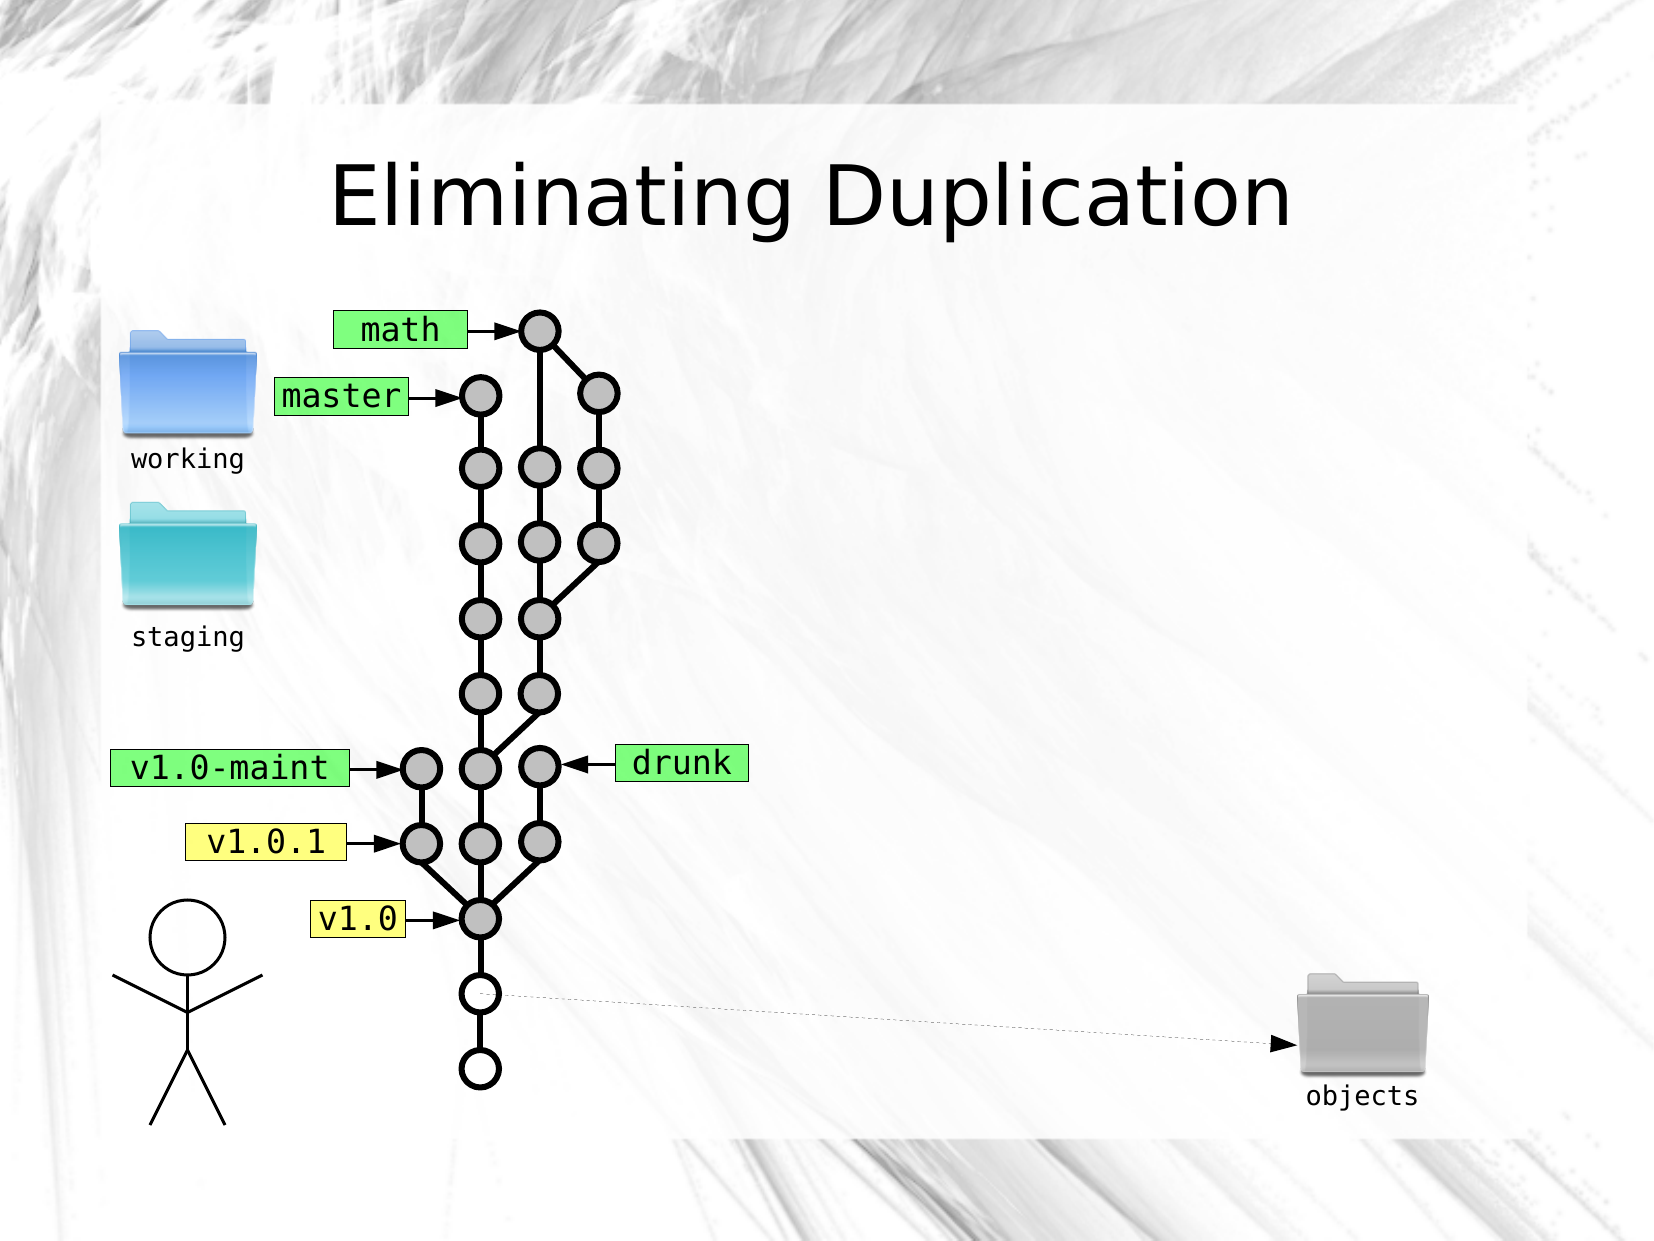

# Eliminating Duplication
math
working
master
staging
drunk
v1.0-maint
v1.0.1
v1.0
objects